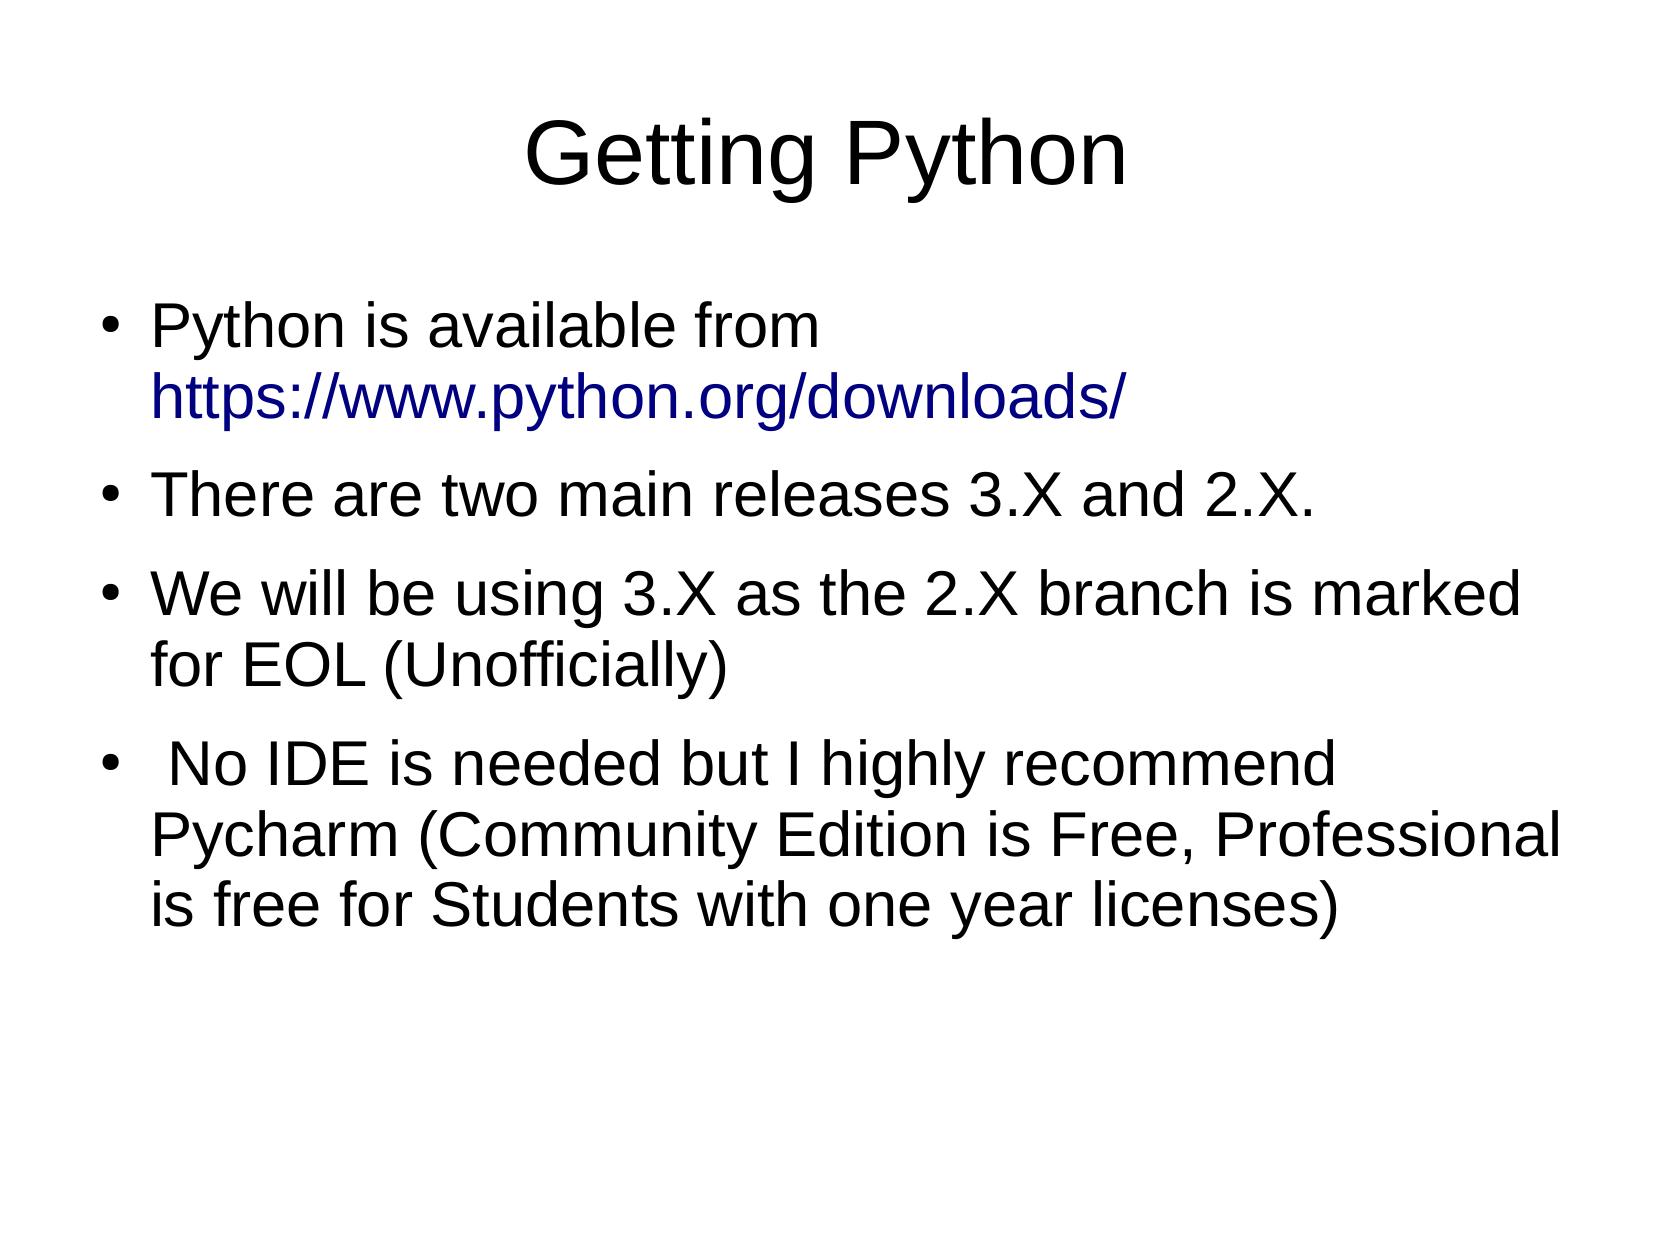

# Getting Python
Python is available from https://www.python.org/downloads/
There are two main releases 3.X and 2.X.
We will be using 3.X as the 2.X branch is marked for EOL (Unofficially)
 No IDE is needed but I highly recommend Pycharm (Community Edition is Free, Professional is free for Students with one year licenses)